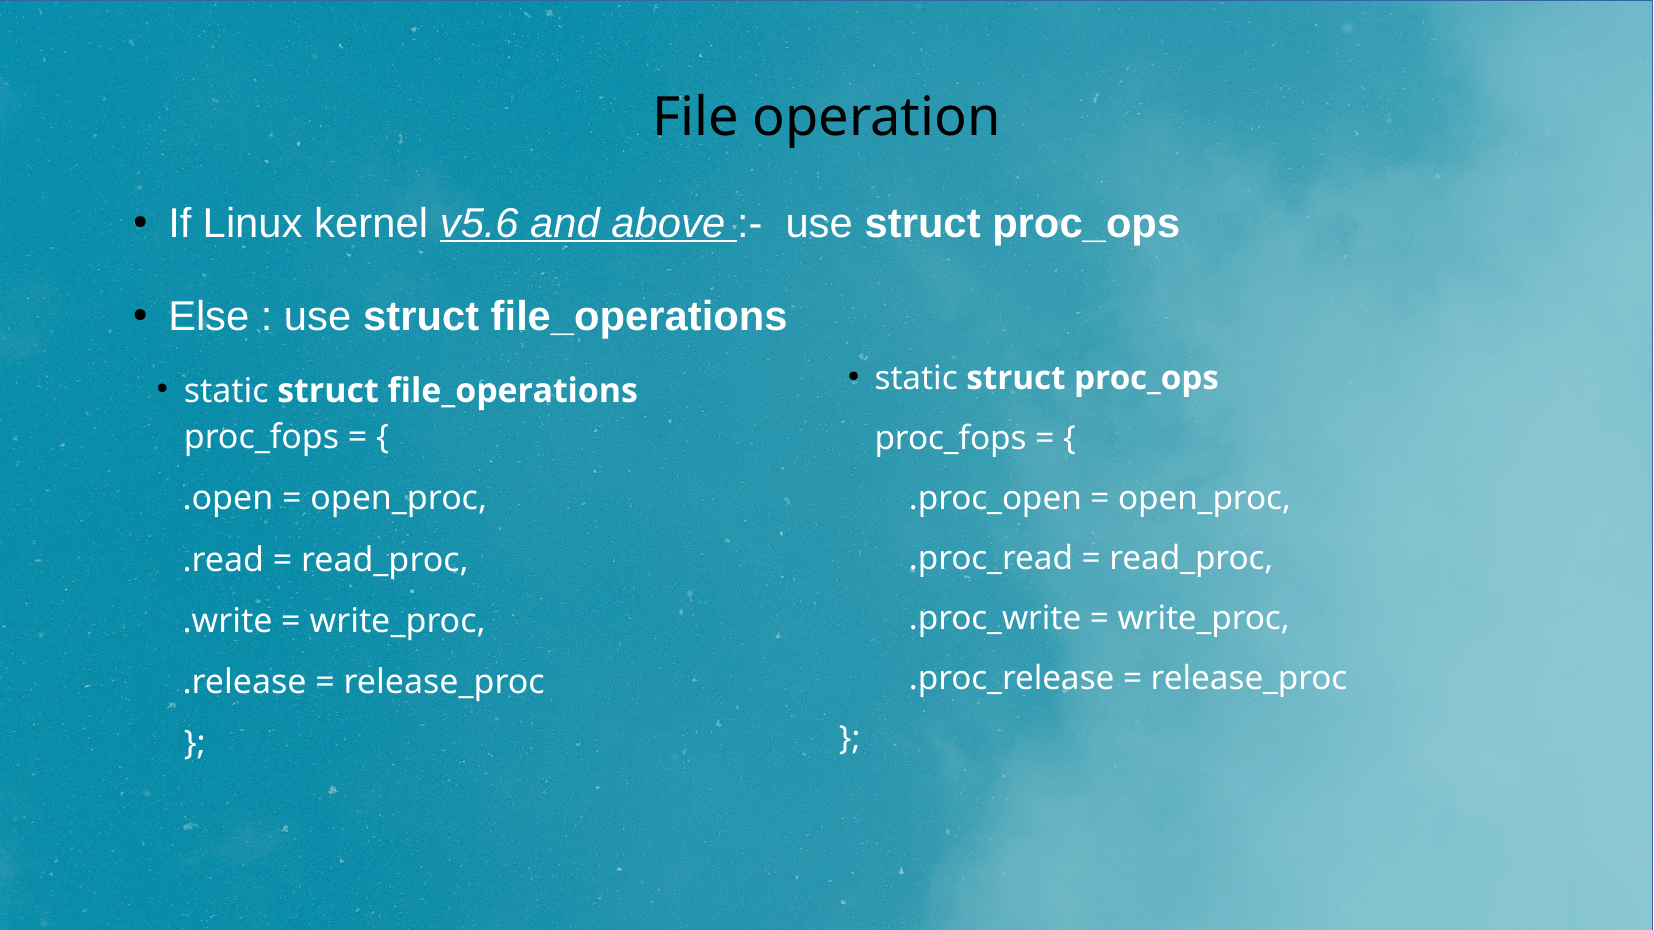

# File operation
If Linux kernel v5.6 and above :- use struct proc_ops
Else : use struct file_operations
static struct proc_ops
proc_fops = {
 .proc_open = open_proc,
 .proc_read = read_proc,
 .proc_write = write_proc,
 .proc_release = release_proc
};
static struct file_operations proc_fops = {
 .open = open_proc,
 .read = read_proc,
 .write = write_proc,
 .release = release_proc
};